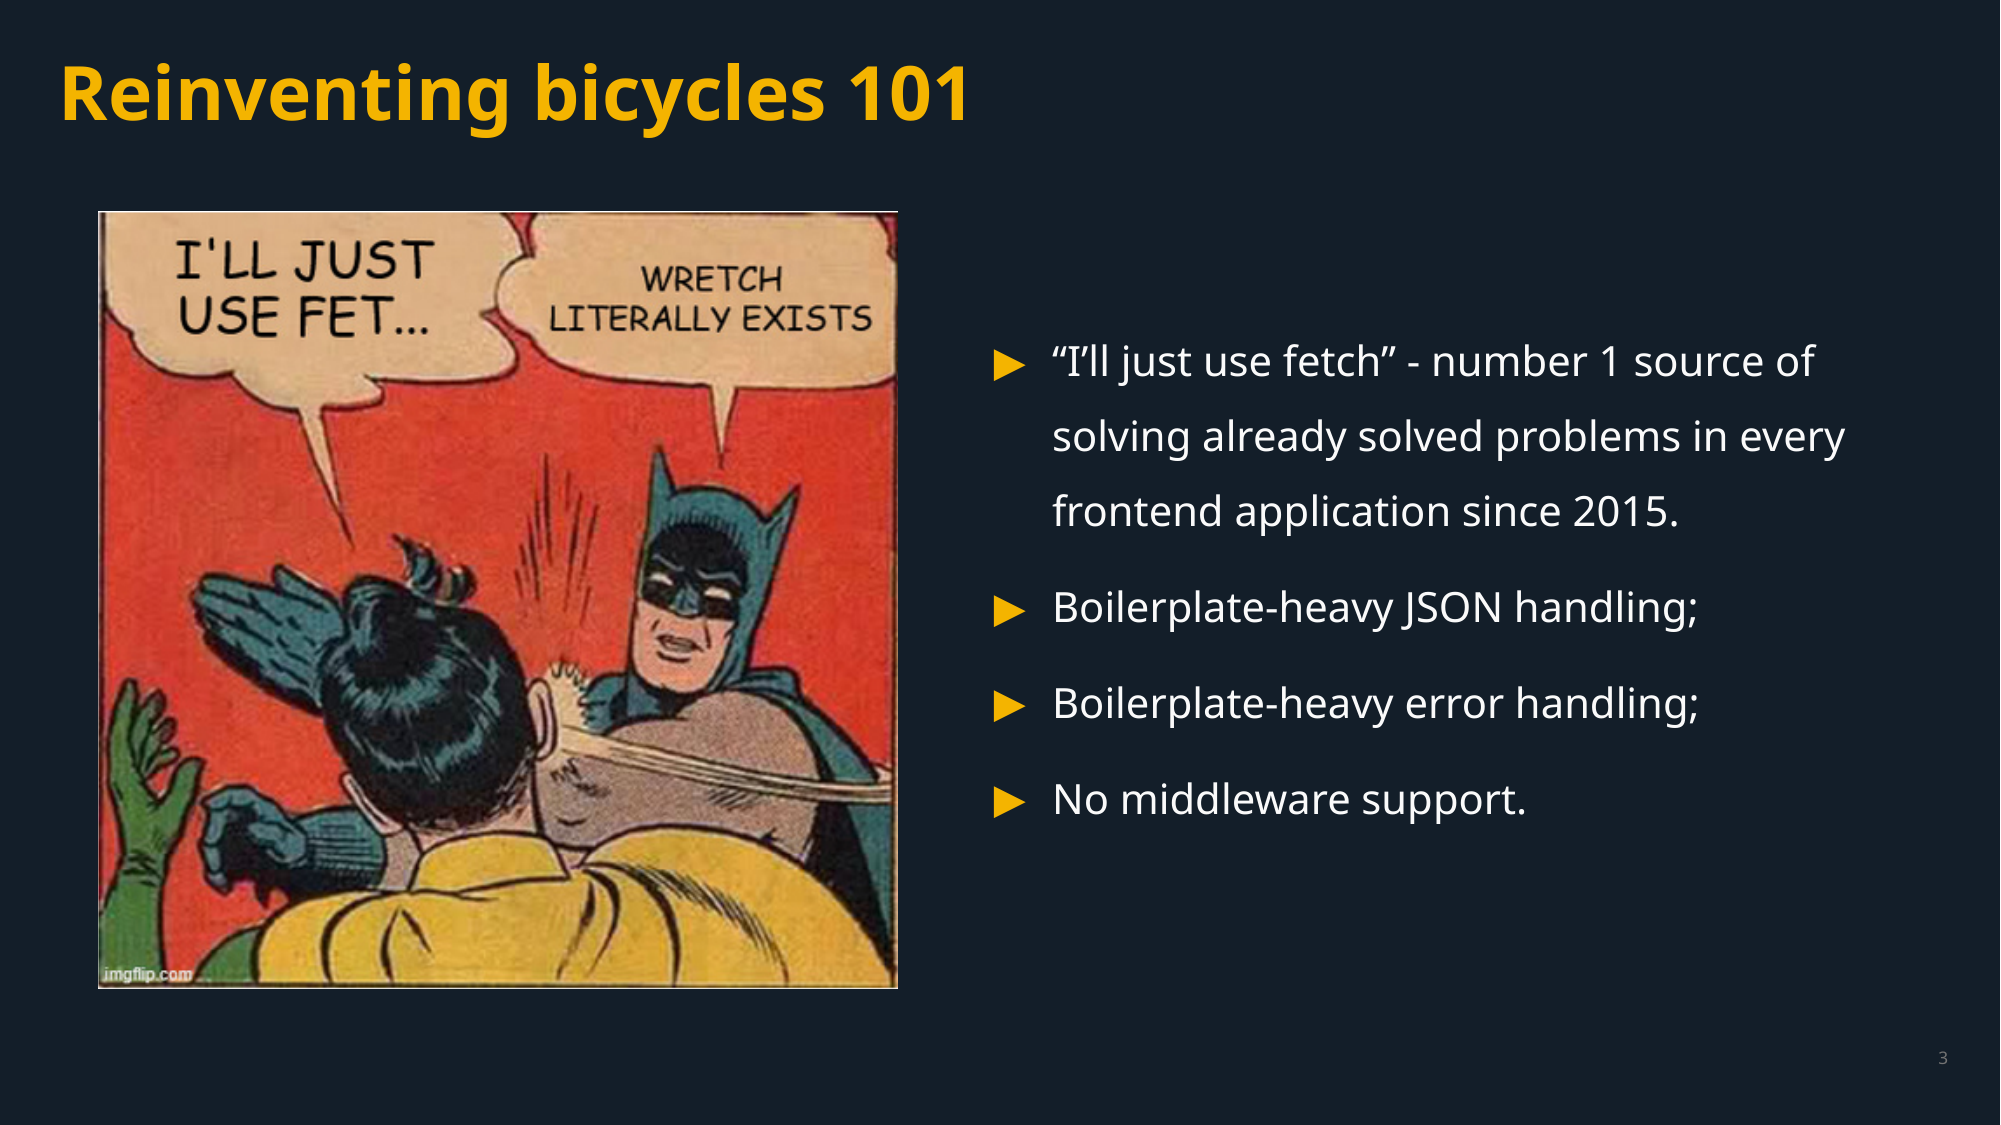

Reinventing bicycles 101
“I’ll just use fetch” - number 1 source of solving already solved problems in every frontend application since 2015.
Boilerplate-heavy JSON handling;
Boilerplate-heavy error handling;
No middleware support.